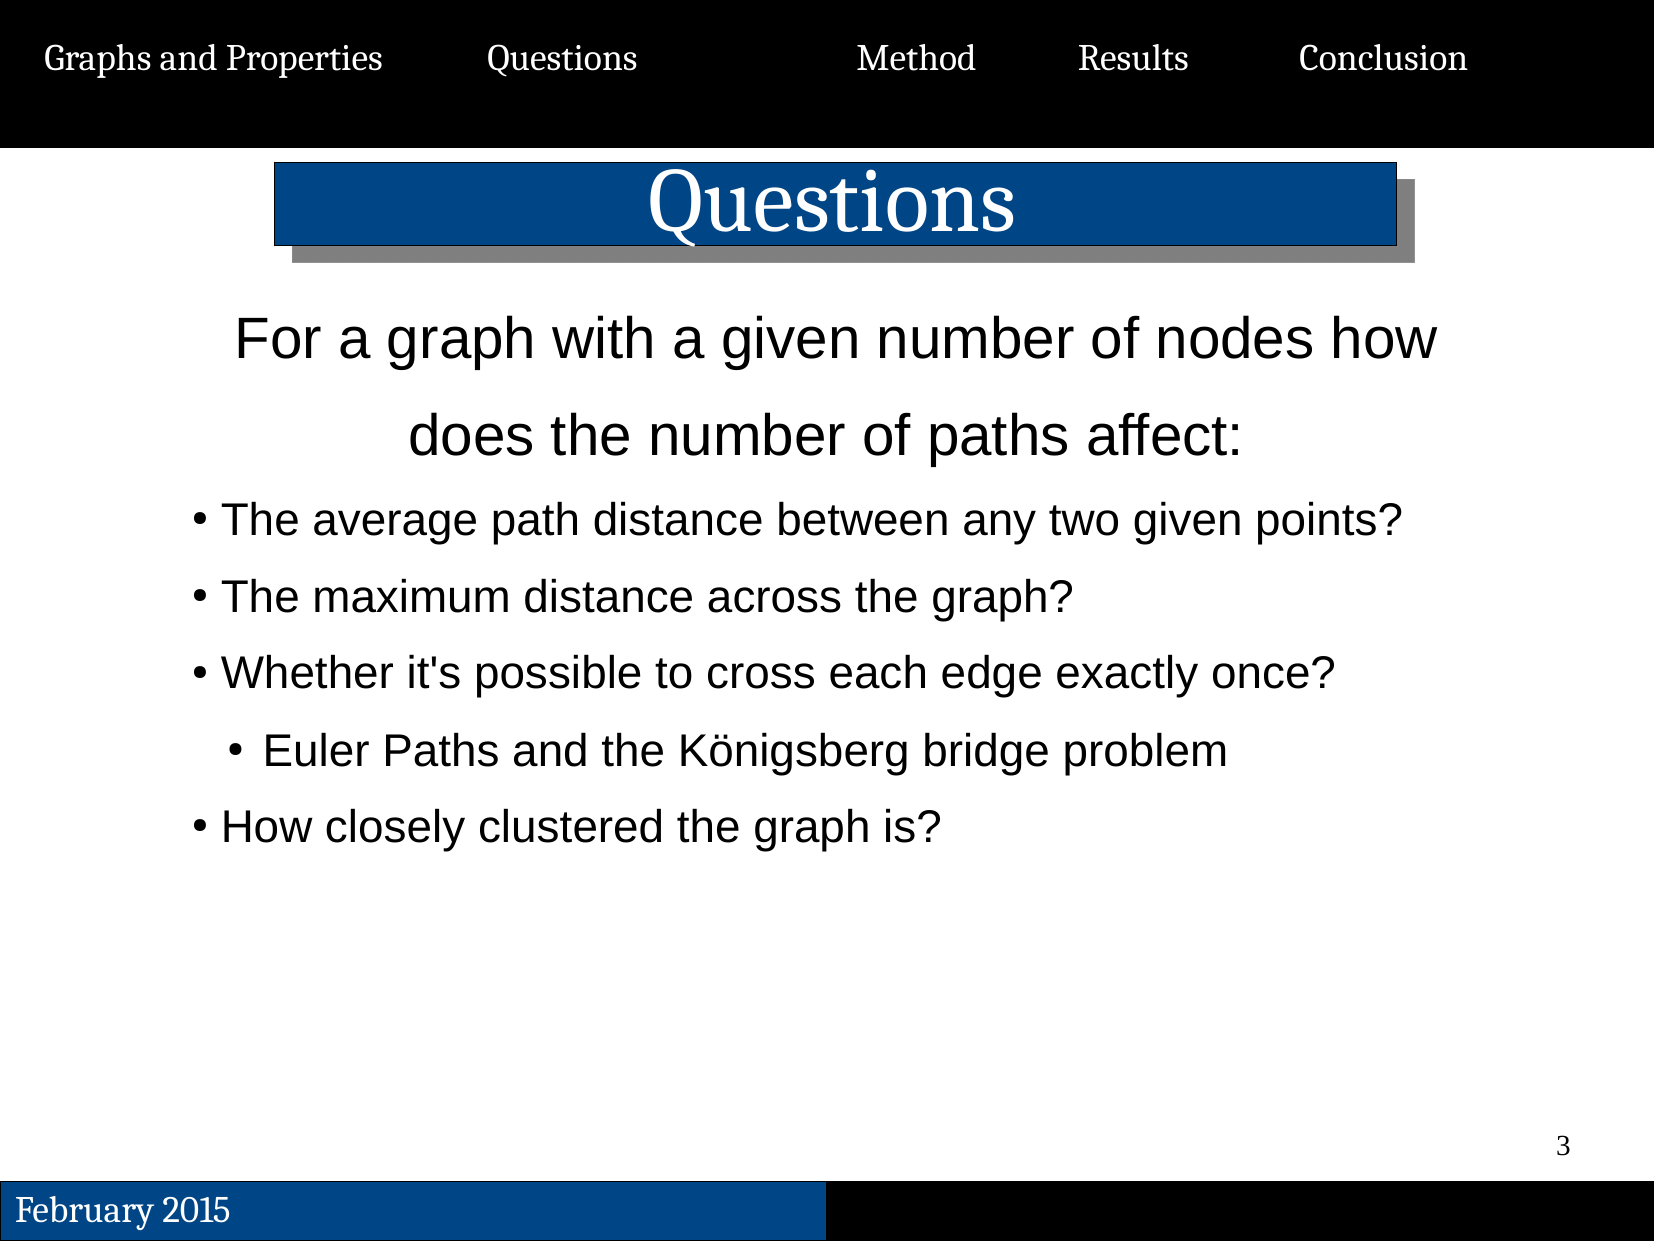

Graphs and Properties		Questions			Method		Results		Conclusion
Questions
For a graph with a given number of nodes how does the number of paths affect:
 The average path distance between any two given points?
 The maximum distance across the graph?
 Whether it's possible to cross each edge exactly once?
Euler Paths and the Königsberg bridge problem
 How closely clustered the graph is?
3
February 2015